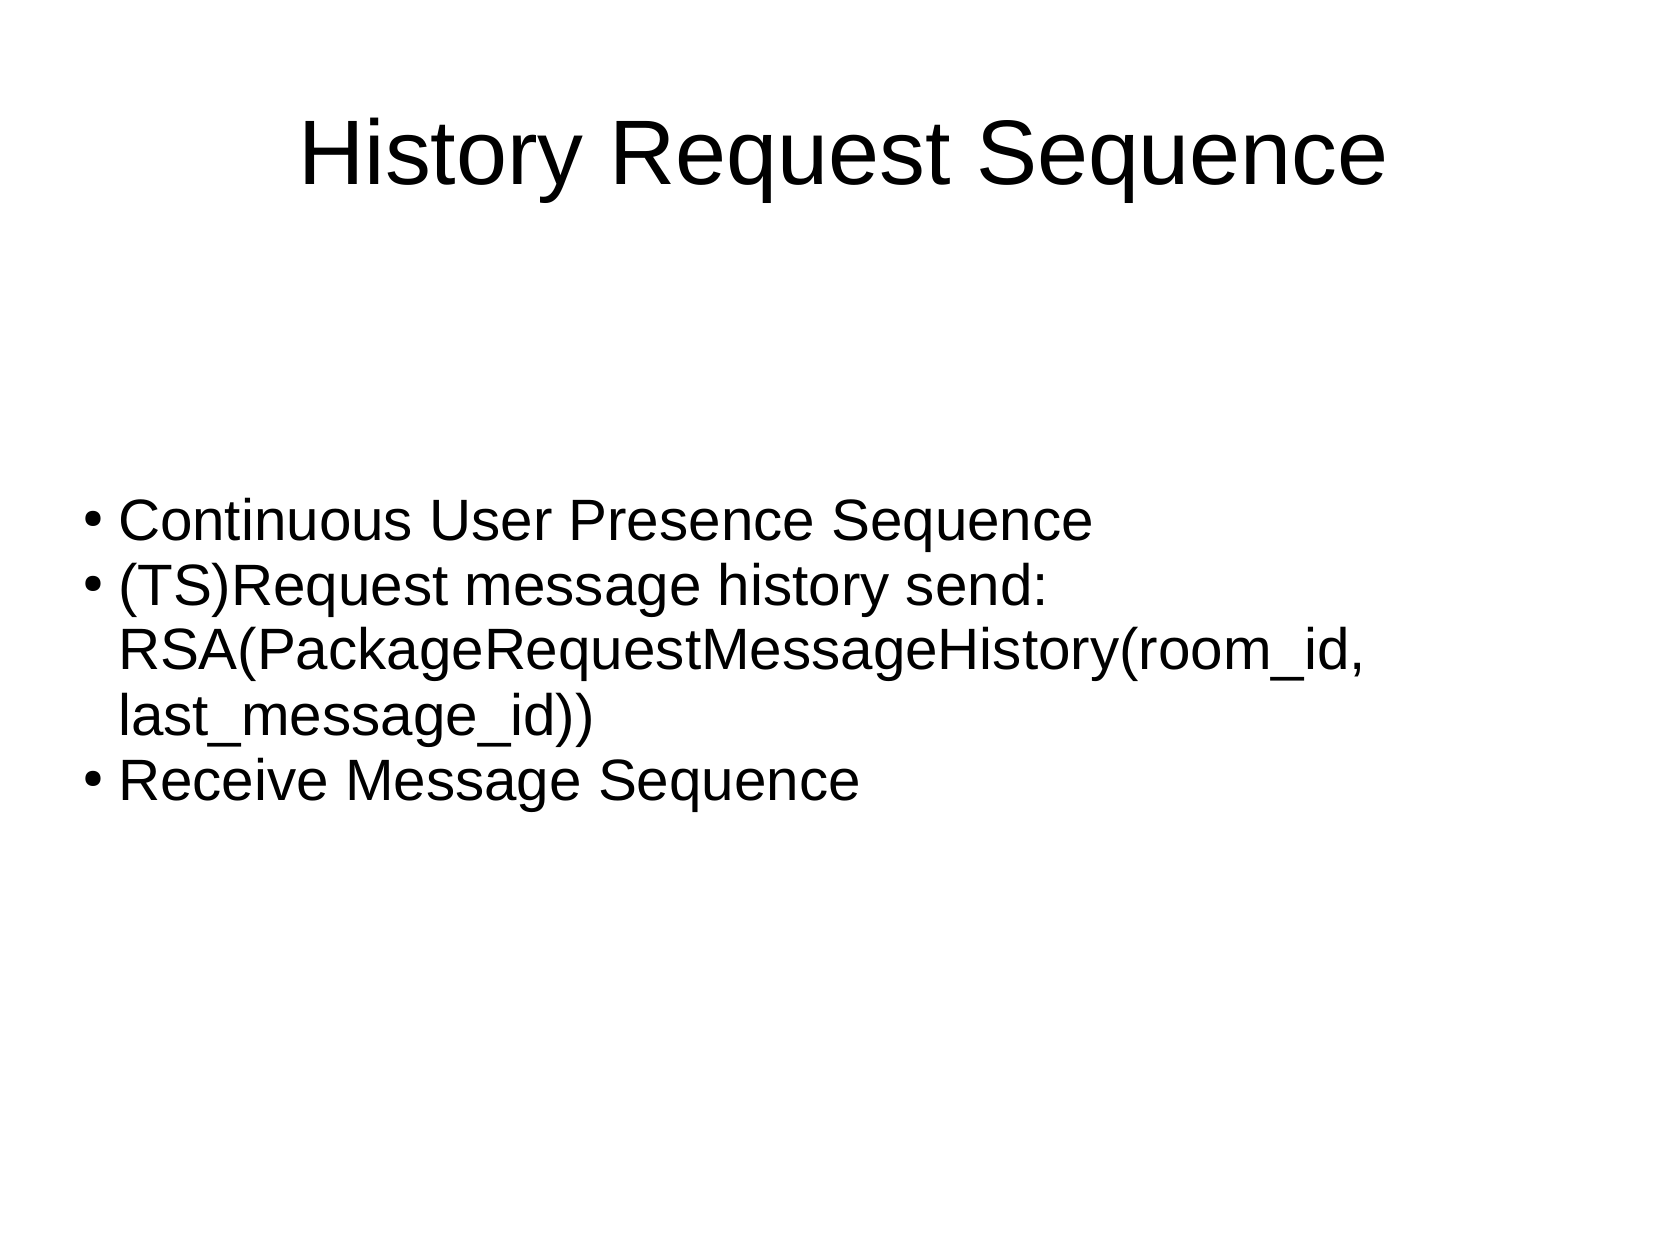

# History Request Sequence
Continuous User Presence Sequence
(TS)Request message history send: RSA(PackageRequestMessageHistory(room_id, last_message_id))
Receive Message Sequence